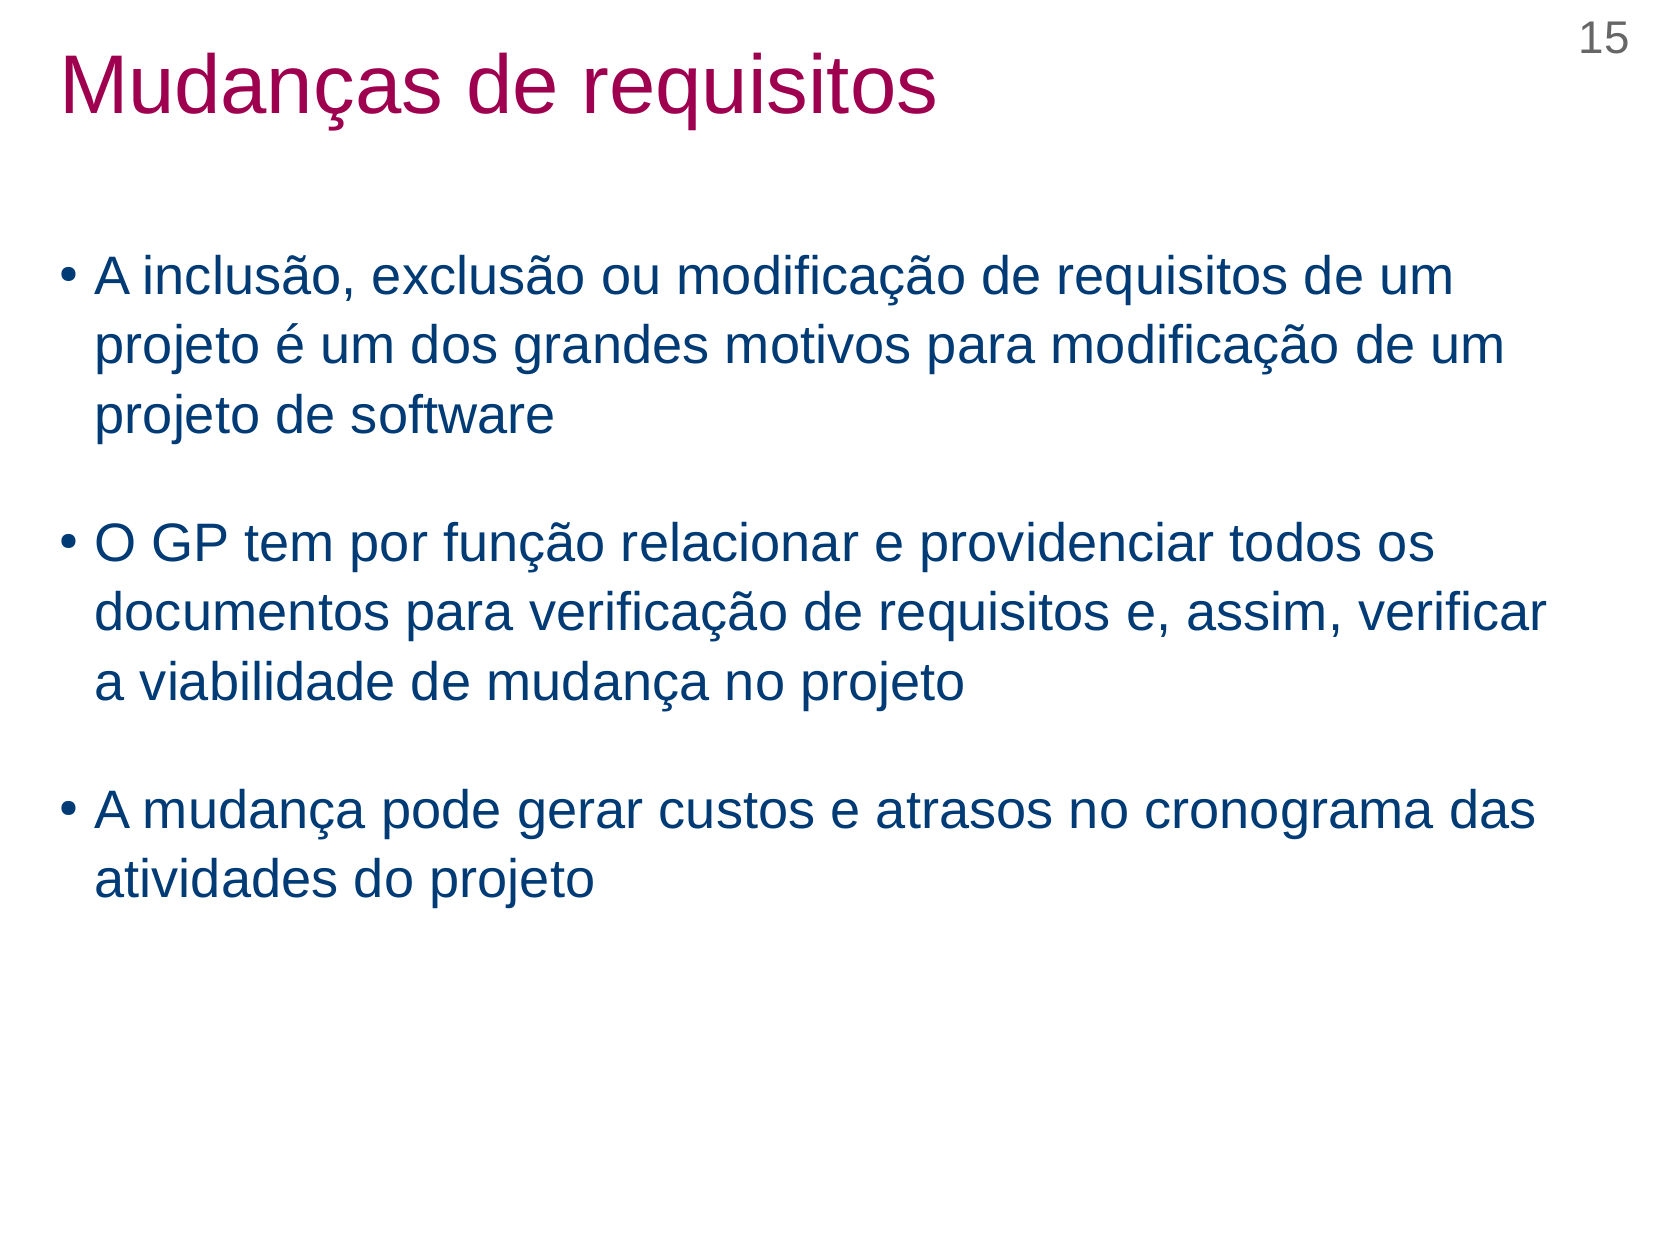

15
# Mudanças de requisitos
A inclusão, exclusão ou modificação de requisitos de um projeto é um dos grandes motivos para modificação de um projeto de software
O GP tem por função relacionar e providenciar todos os documentos para verificação de requisitos e, assim, verificar a viabilidade de mudança no projeto
A mudança pode gerar custos e atrasos no cronograma das atividades do projeto